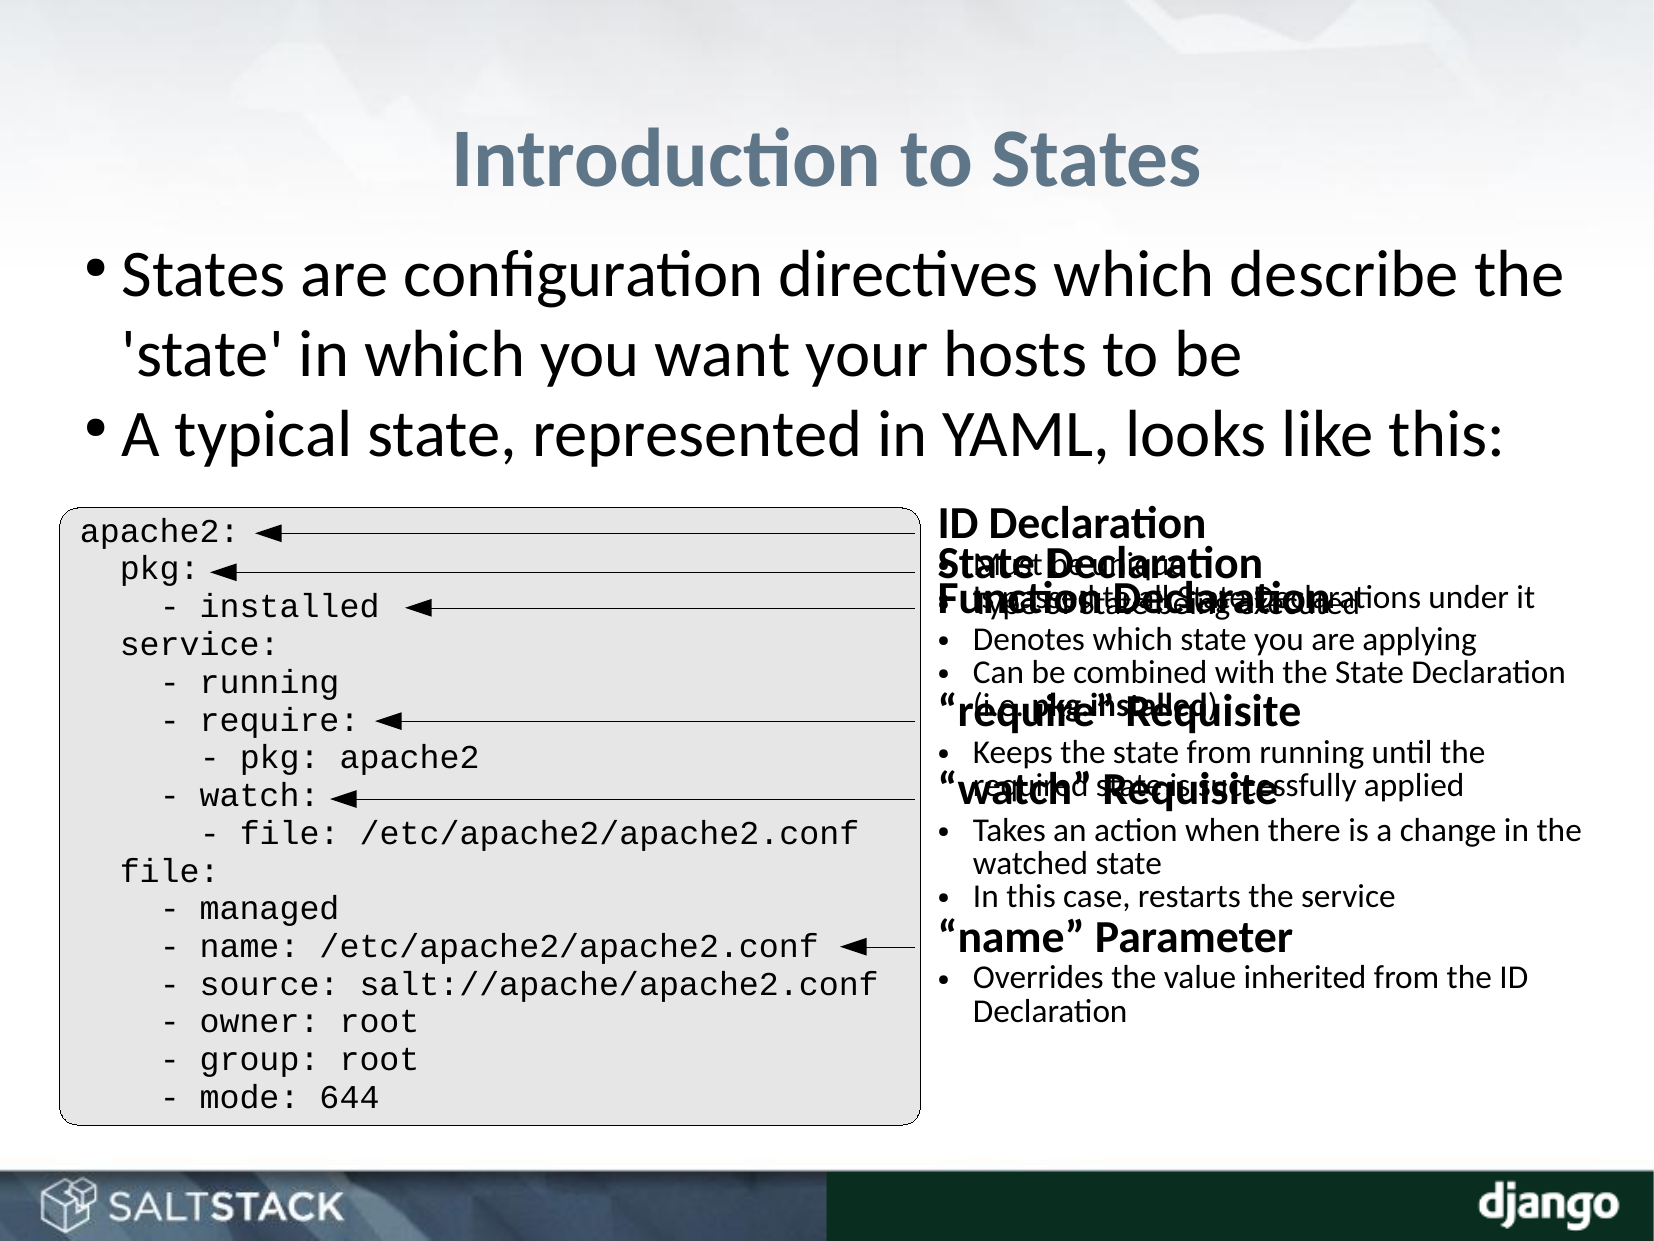

Introduction to States
States are configuration directives which describe the 'state' in which you want your hosts to be
A typical state, represented in YAML, looks like this:
ID Declaration
Must be unique
Is passed to all State Declarations under it
apache2:
 pkg:
    - installed
  service:
    - running
    - require:
      - pkg: apache2
    - watch:
      - file: /etc/apache2/apache2.conf
  file:
    - managed
    - name: /etc/apache2/apache2.conf
    - source: salt://apache/apache2.conf
    - owner: root
    - group: root
    - mode: 644
State Declaration
Type of State being executed
Function Declaration
Denotes which state you are applying
Can be combined with the State Declaration (i.e. pkg.installed)
“require” Requisite
Keeps the state from running until the required state is successfully applied
“watch” Requisite
Takes an action when there is a change in the watched state
In this case, restarts the service
“name” Parameter
Overrides the value inherited from the ID Declaration